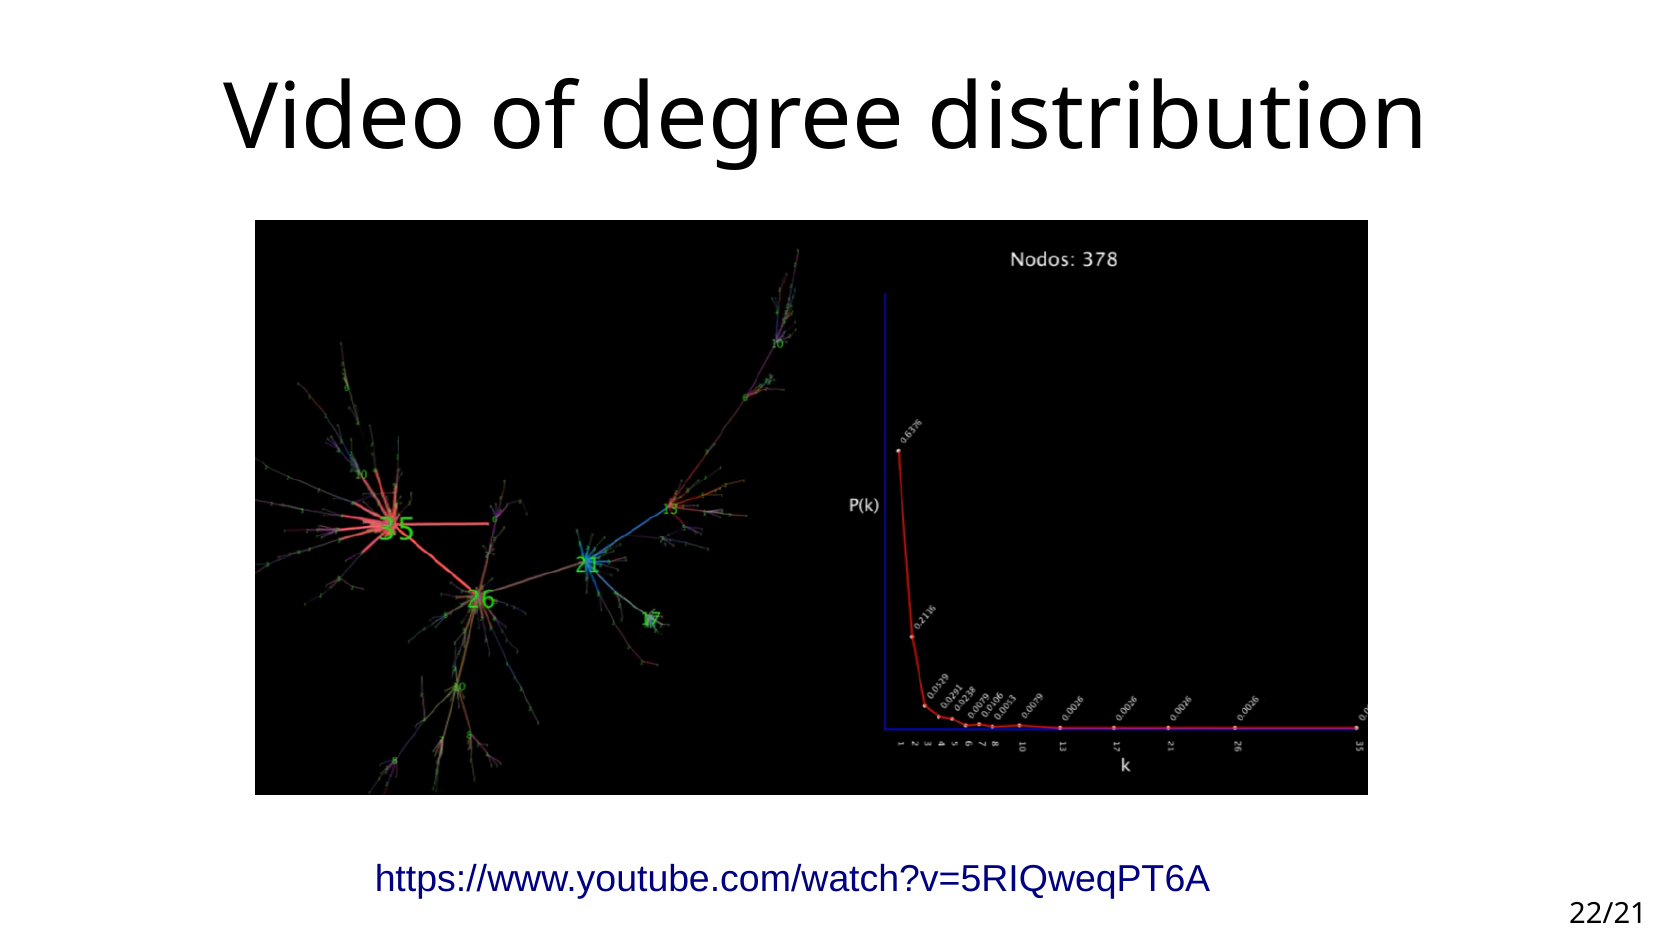

# Video of degree distribution
https://www.youtube.com/watch?v=5RIQweqPT6A
22